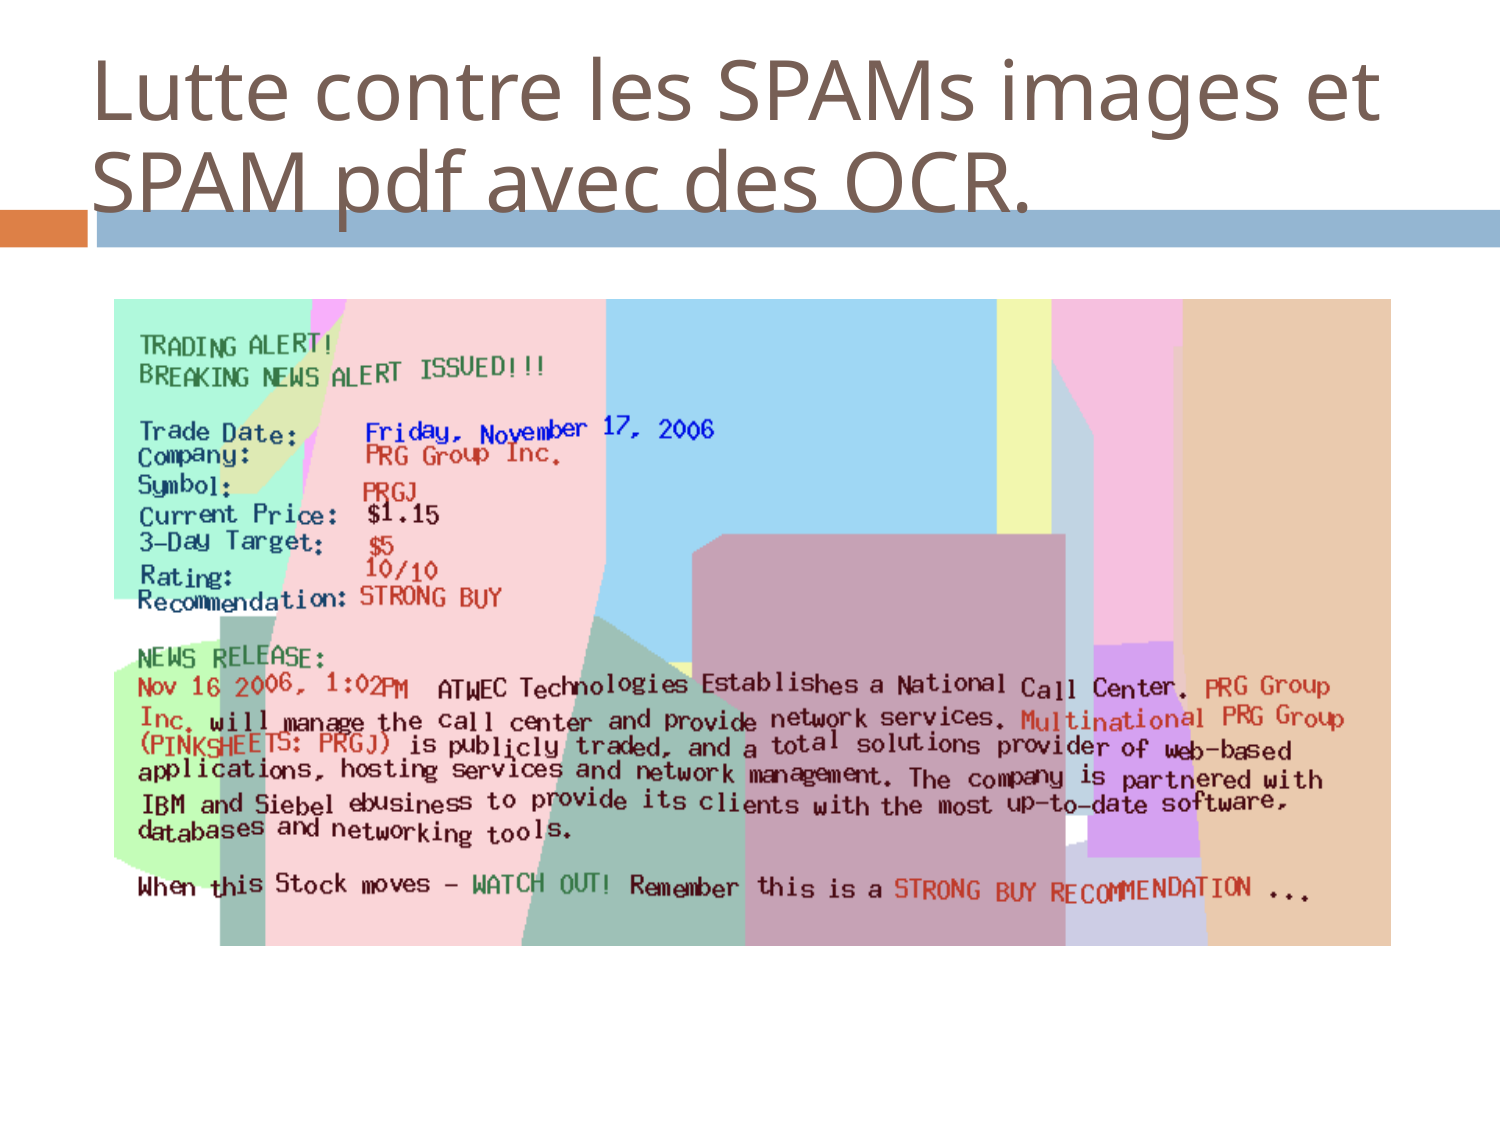

# Lutte contre les SPAMs images et SPAM pdf avec des OCR.